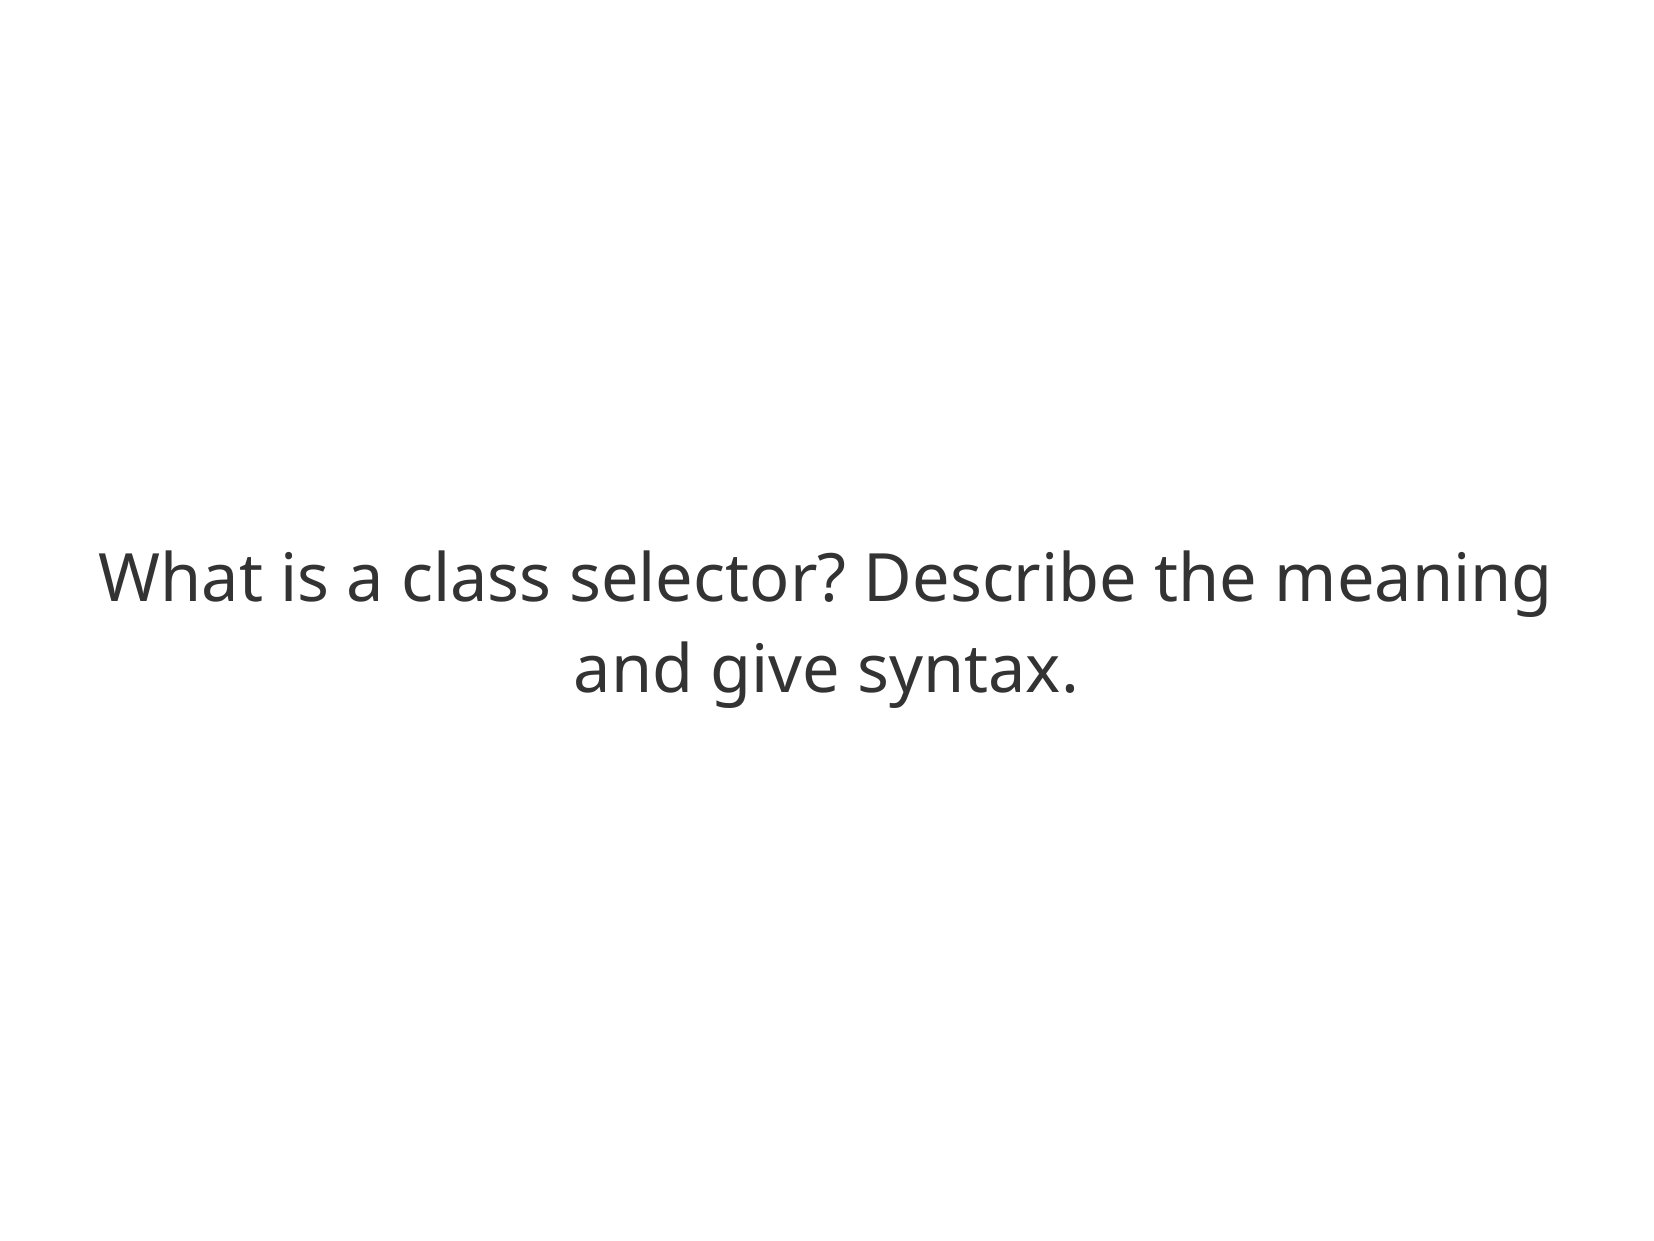

# What is a class selector? Describe the meaning and give syntax.